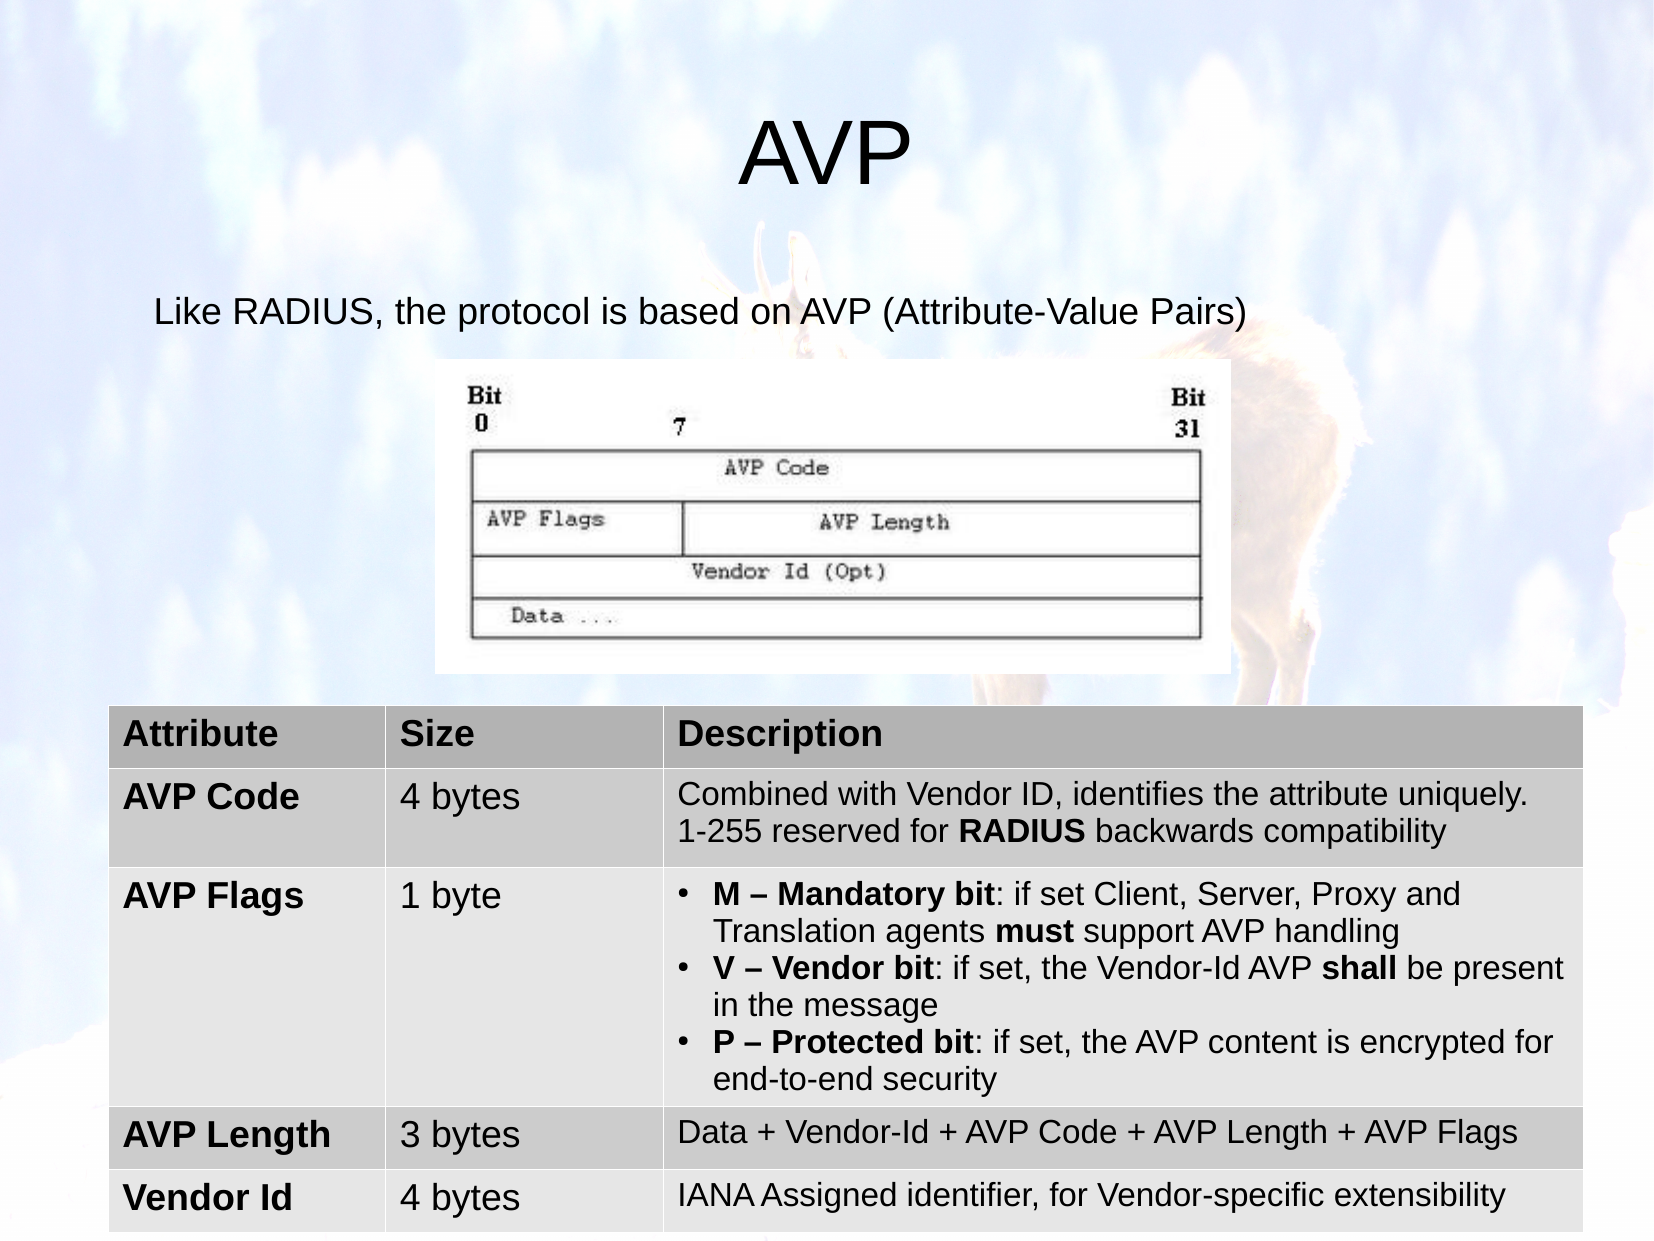

# AVP
Like RADIUS, the protocol is based on AVP (Attribute-Value Pairs)
| Attribute | Size | Description |
| --- | --- | --- |
| AVP Code | 4 bytes | Combined with Vendor ID, identifies the attribute uniquely. 1-255 reserved for RADIUS backwards compatibility |
| AVP Flags | 1 byte | M – Mandatory bit: if set Client, Server, Proxy and Translation agents must support AVP handling V – Vendor bit: if set, the Vendor-Id AVP shall be present in the message P – Protected bit: if set, the AVP content is encrypted for end-to-end security |
| AVP Length | 3 bytes | Data + Vendor-Id + AVP Code + AVP Length + AVP Flags |
| Vendor Id | 4 bytes | IANA Assigned identifier, for Vendor-specific extensibility |